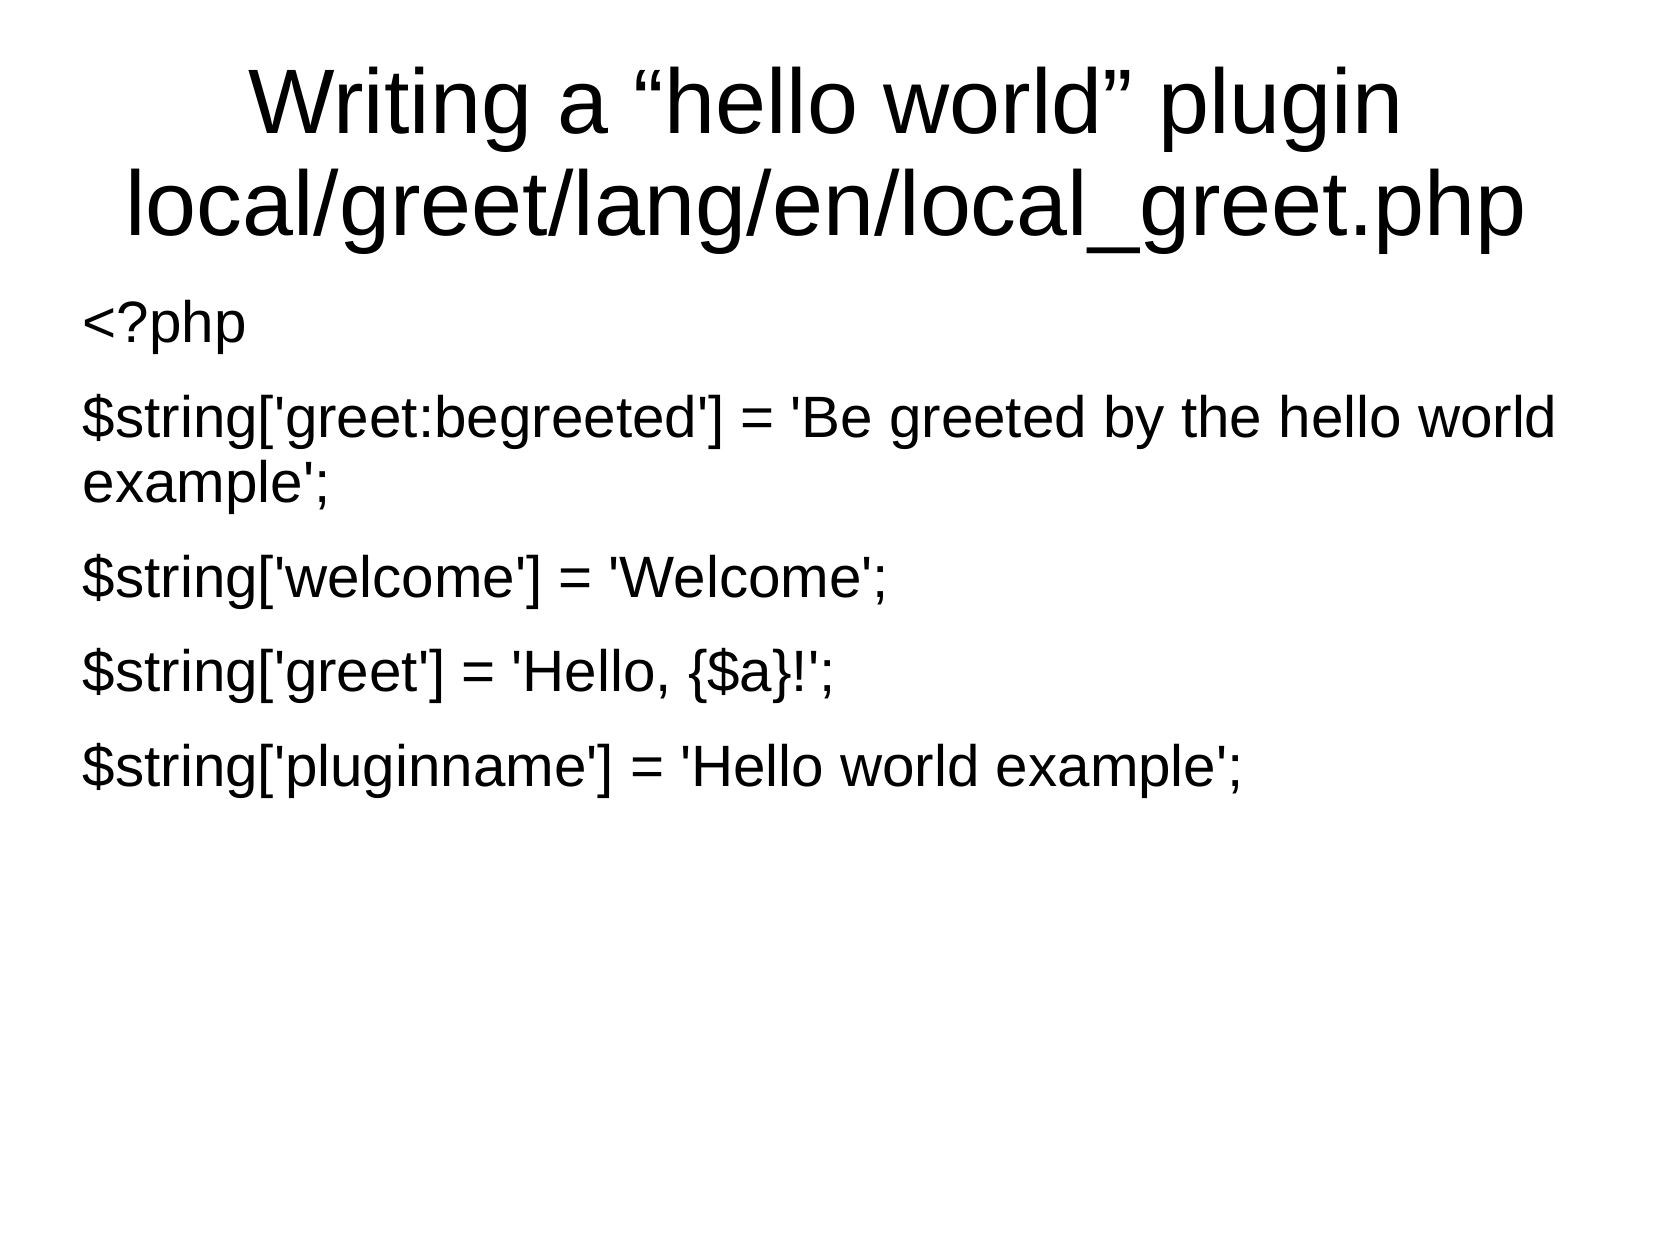

# Writing a “hello world” plugin local/greet/lang/en/local_greet.php
<?php
$string['greet:begreeted'] = 'Be greeted by the hello world example';
$string['welcome'] = 'Welcome';
$string['greet'] = 'Hello, {$a}!';
$string['pluginname'] = 'Hello world example';